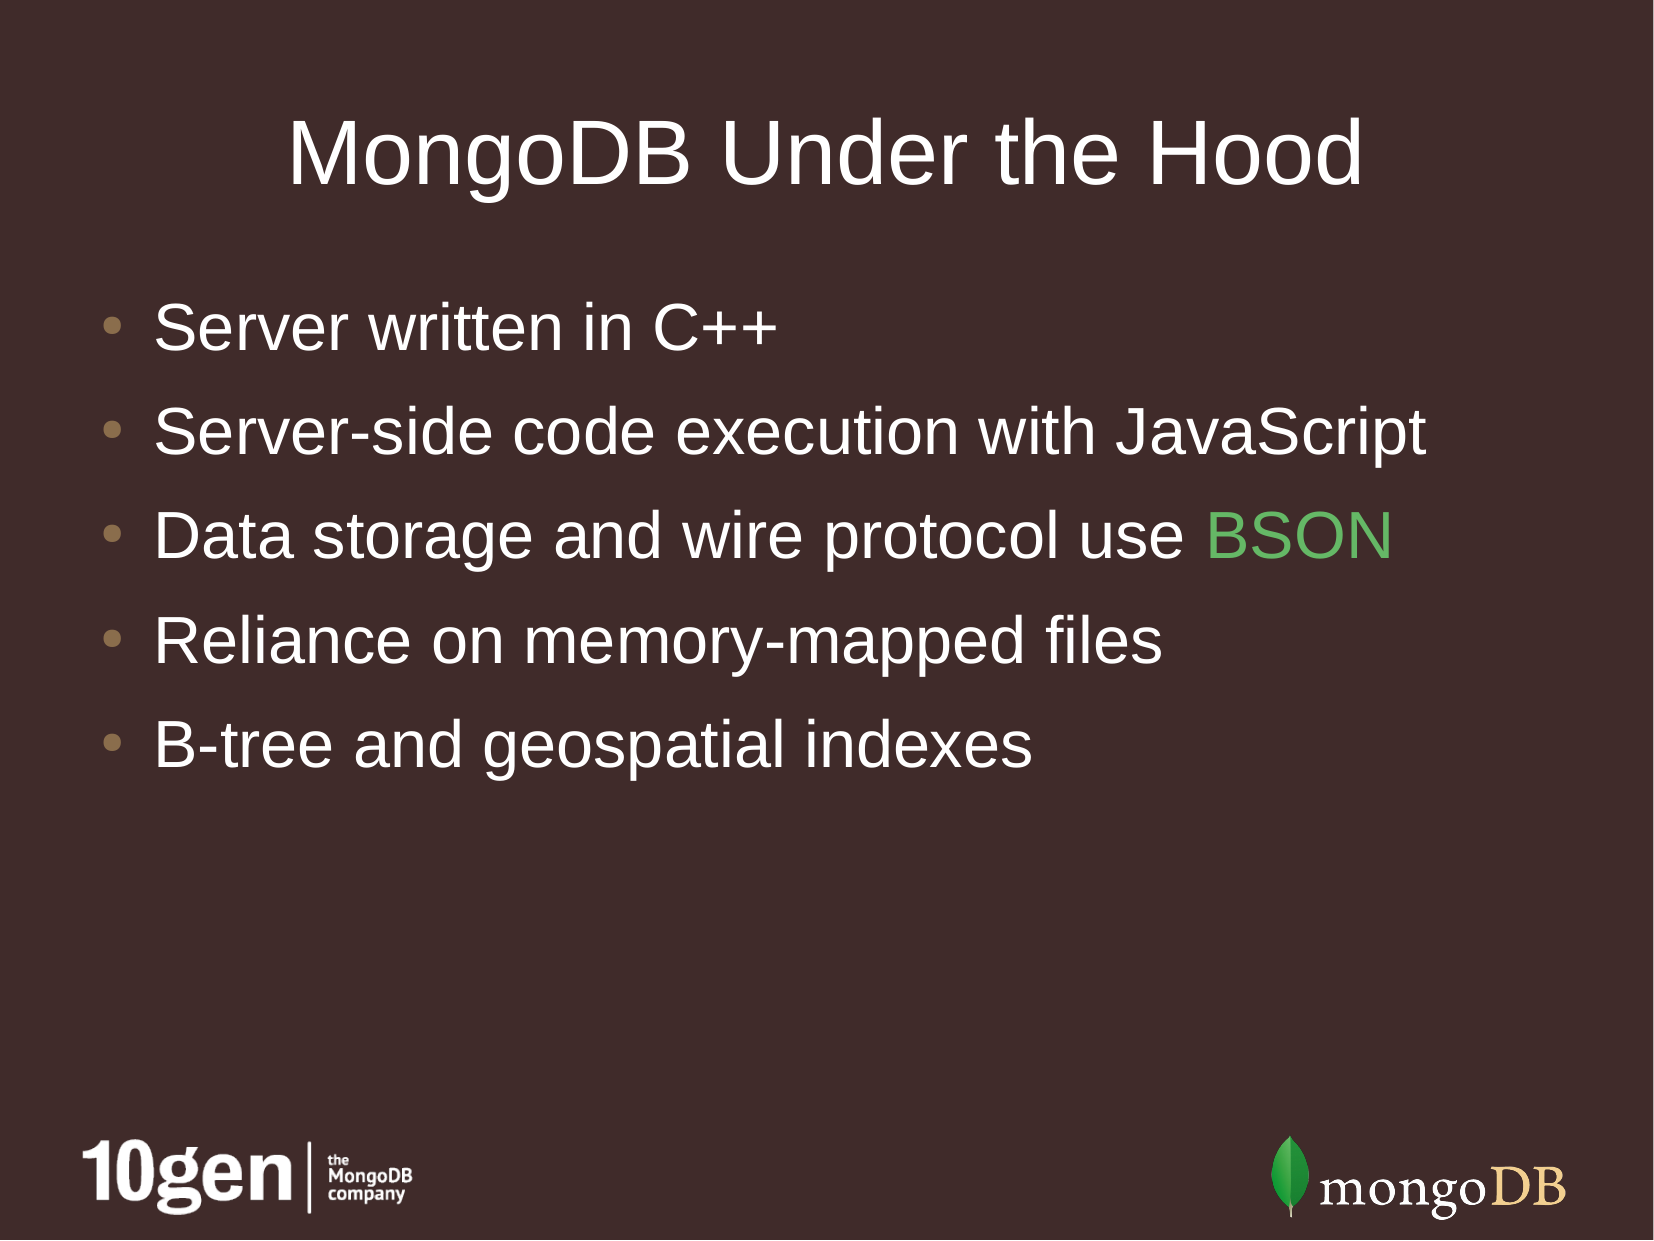

# MongoDB Under the Hood
Server written in C++
Server-side code execution with JavaScript
Data storage and wire protocol use BSON
Reliance on memory-mapped files
B-tree and geospatial indexes